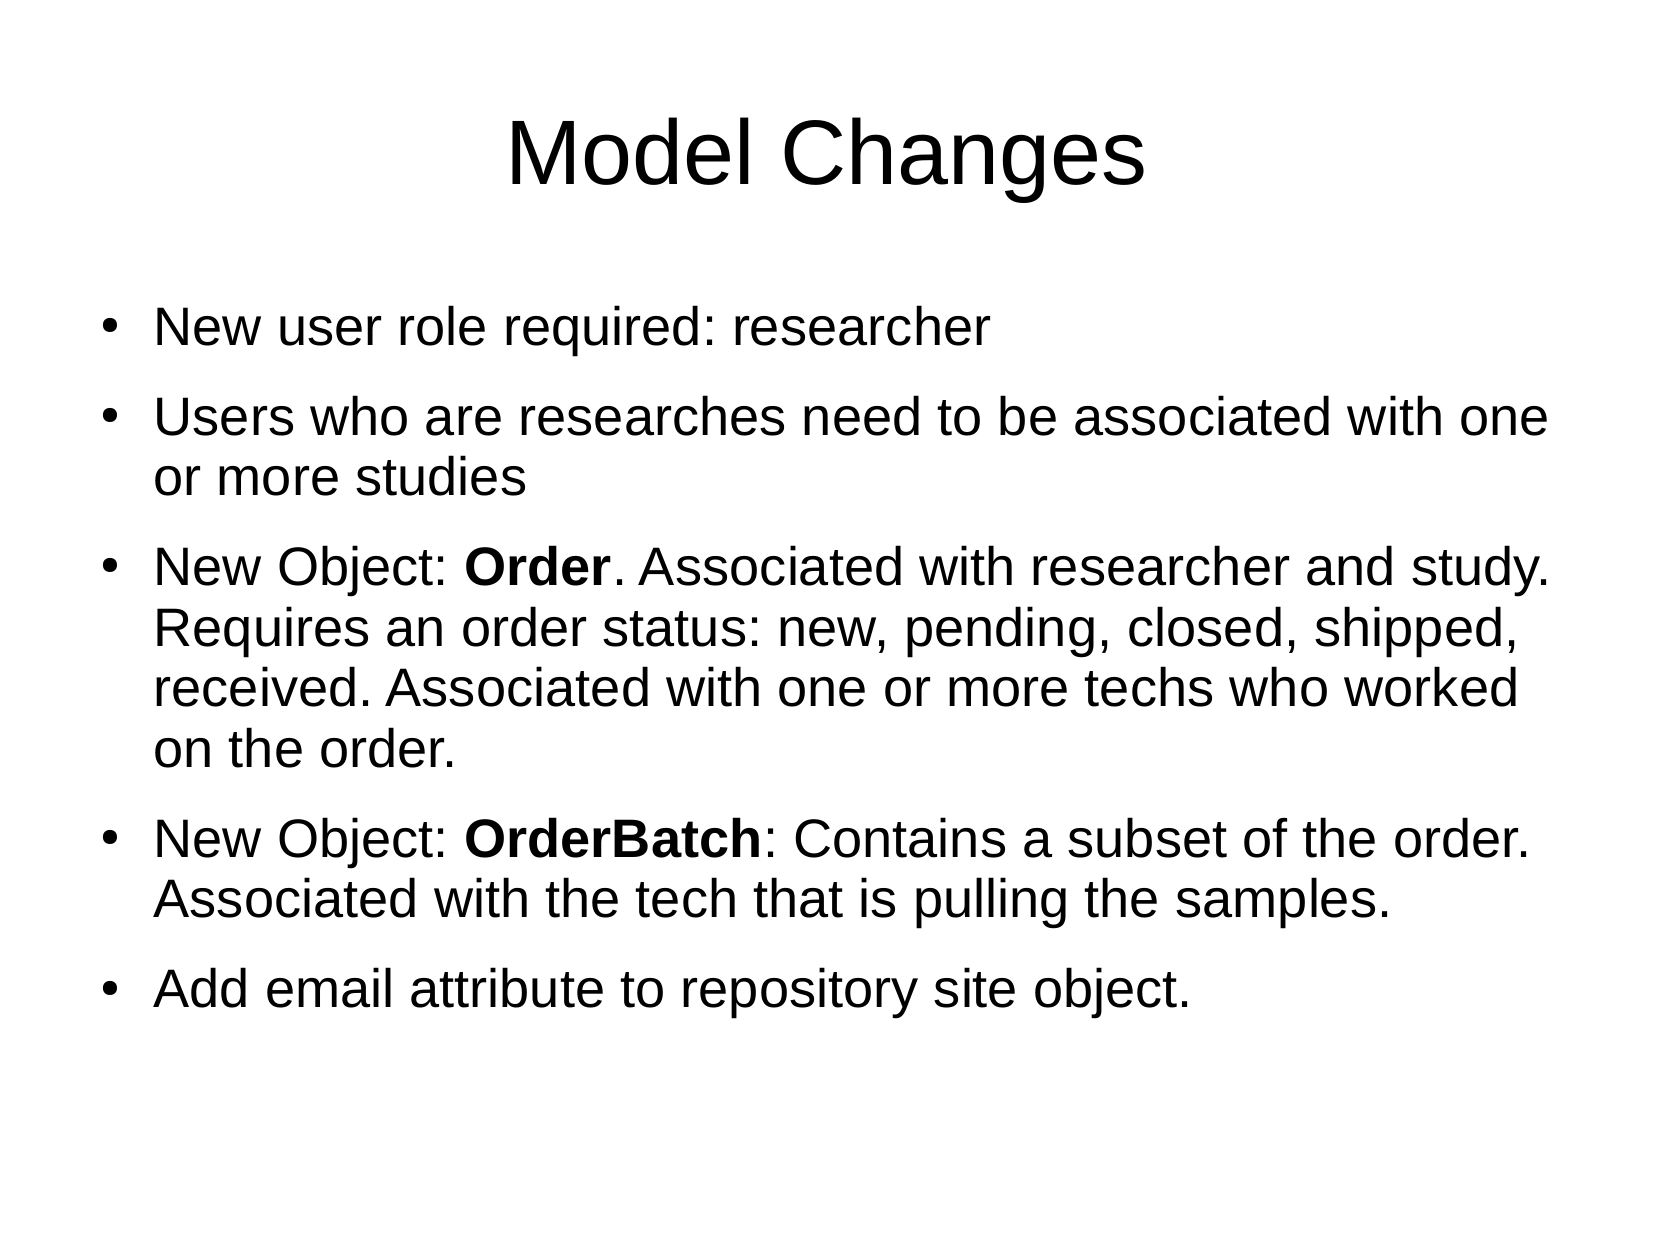

# Model Changes
New user role required: researcher
Users who are researches need to be associated with one or more studies
New Object: Order. Associated with researcher and study. Requires an order status: new, pending, closed, shipped, received. Associated with one or more techs who worked on the order.
New Object: OrderBatch: Contains a subset of the order. Associated with the tech that is pulling the samples.
Add email attribute to repository site object.